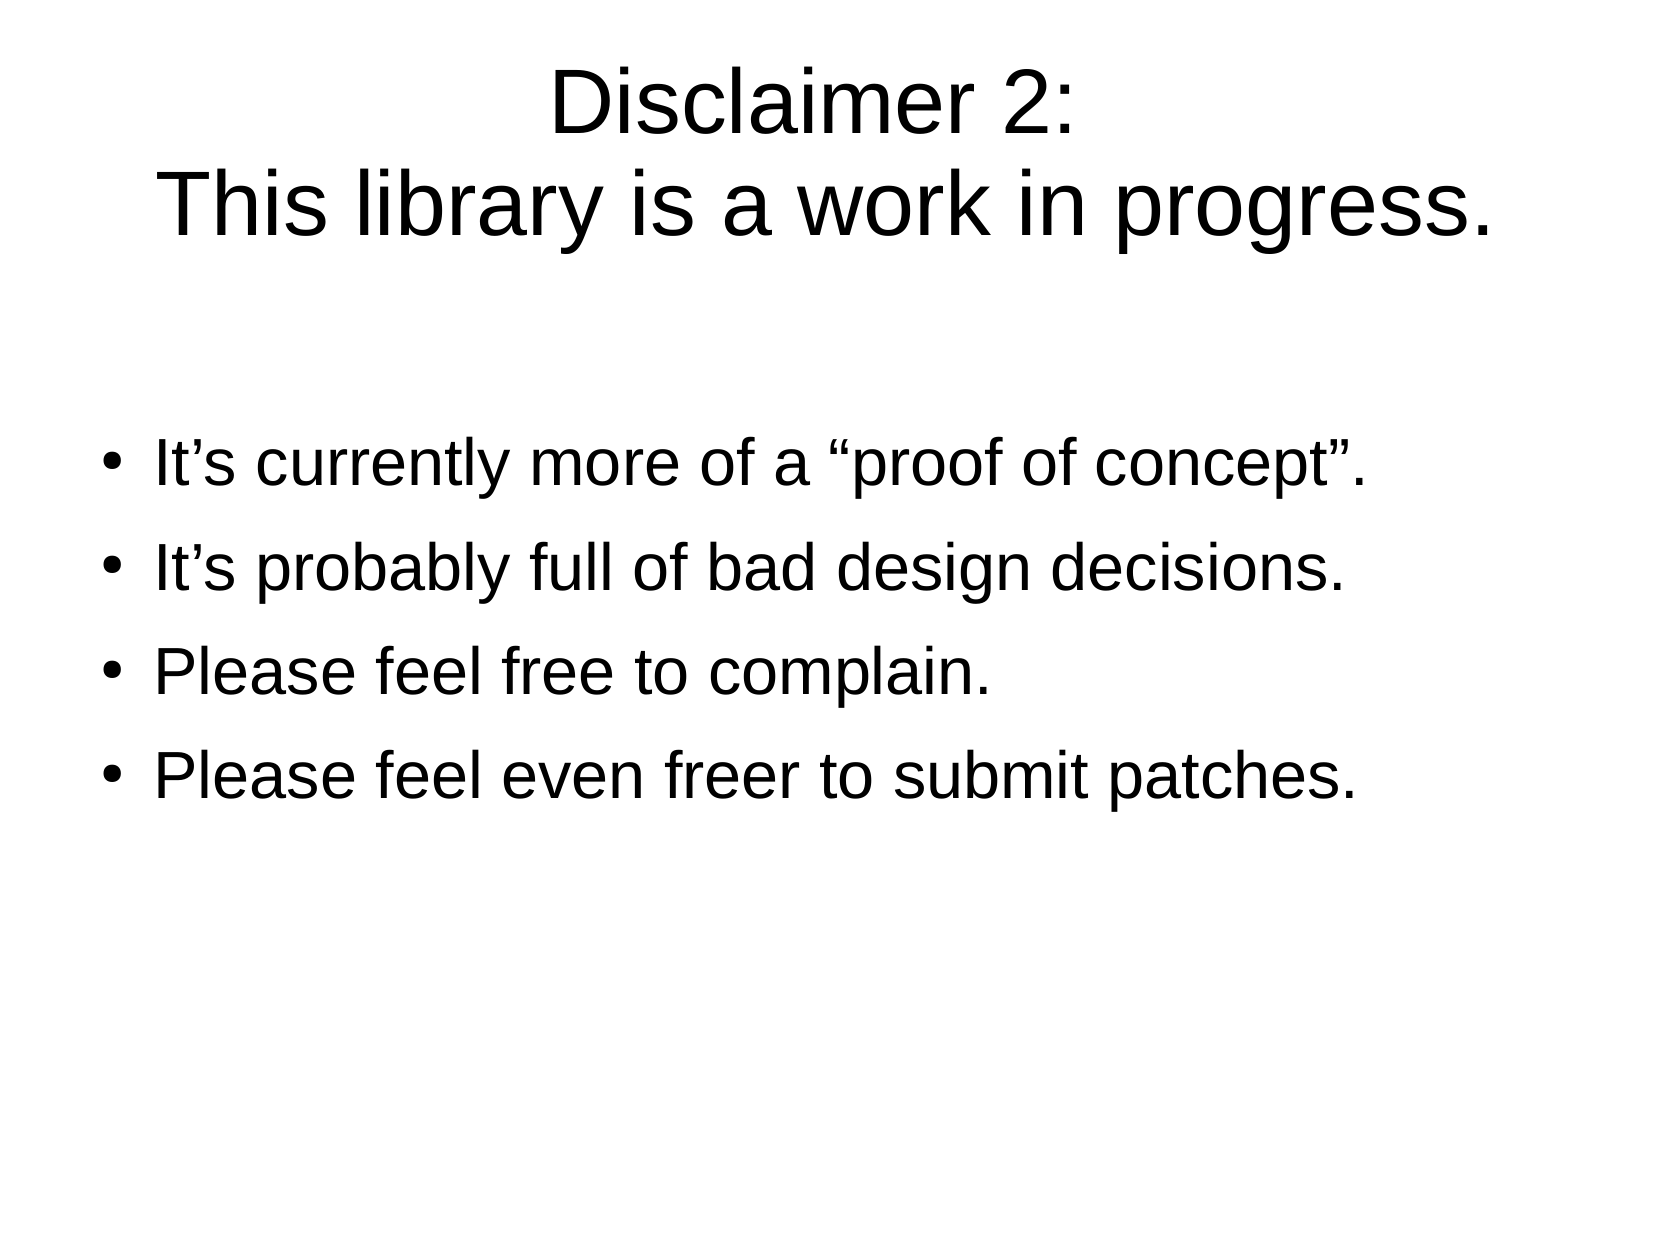

# Disclaimer 2: This library is a work in progress.
It’s currently more of a “proof of concept”.
It’s probably full of bad design decisions.
Please feel free to complain.
Please feel even freer to submit patches.